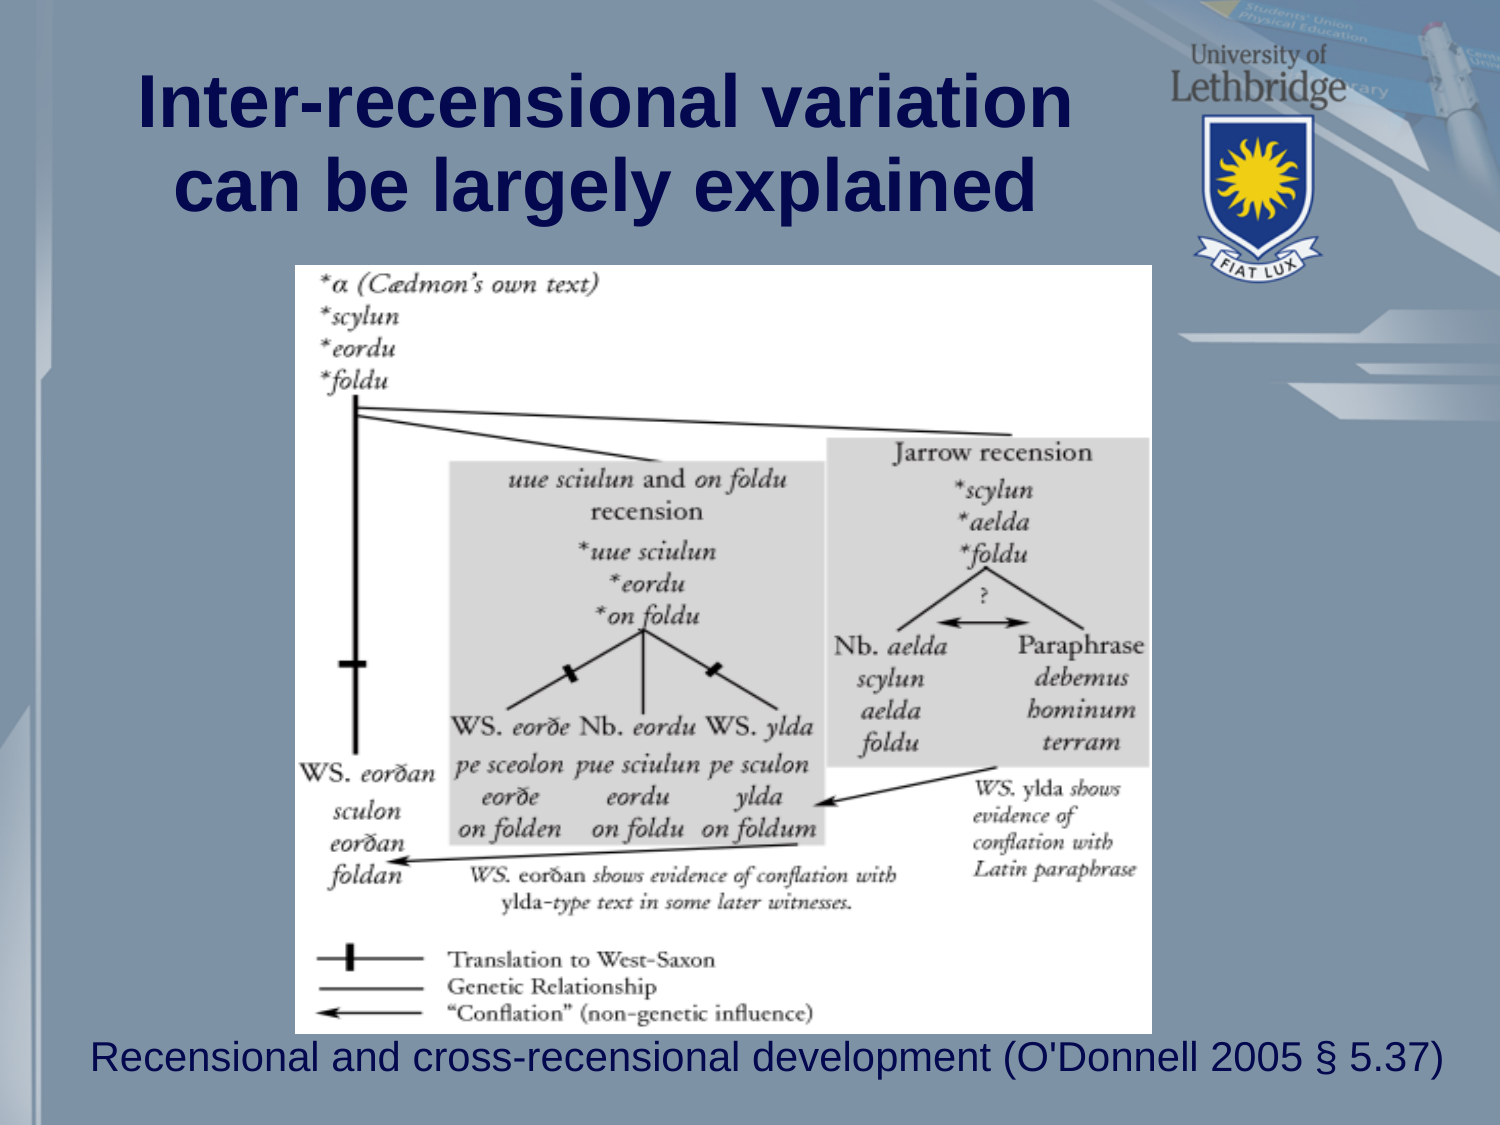

# Inter-recensional variation can be largely explained
Recensional and cross-recensional development (O'Donnell 2005 § 5.37)